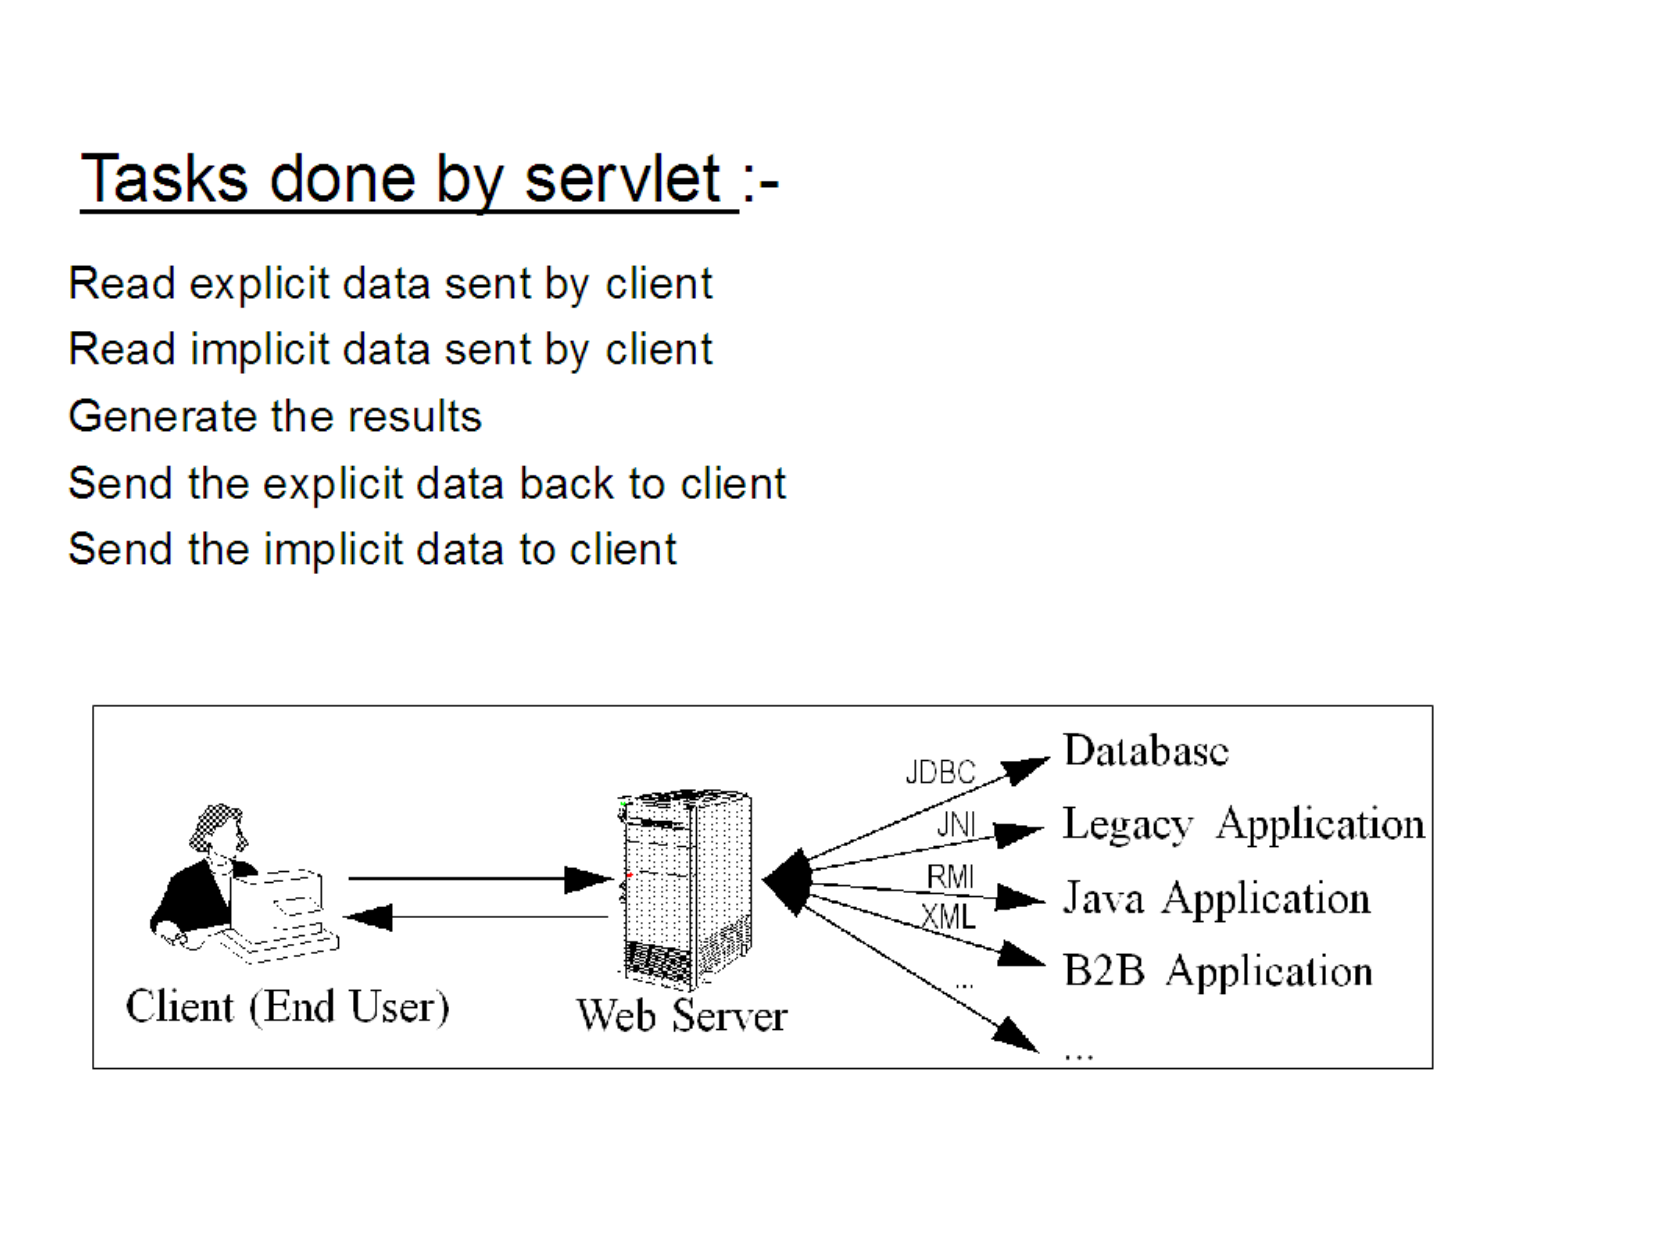

# Tasks done by servlet :-
Read explicit data sent by client
Read implicit data sent by client
Generate the results
Send the explicit data back to client
Send the implicit data to client
Getting Started
11